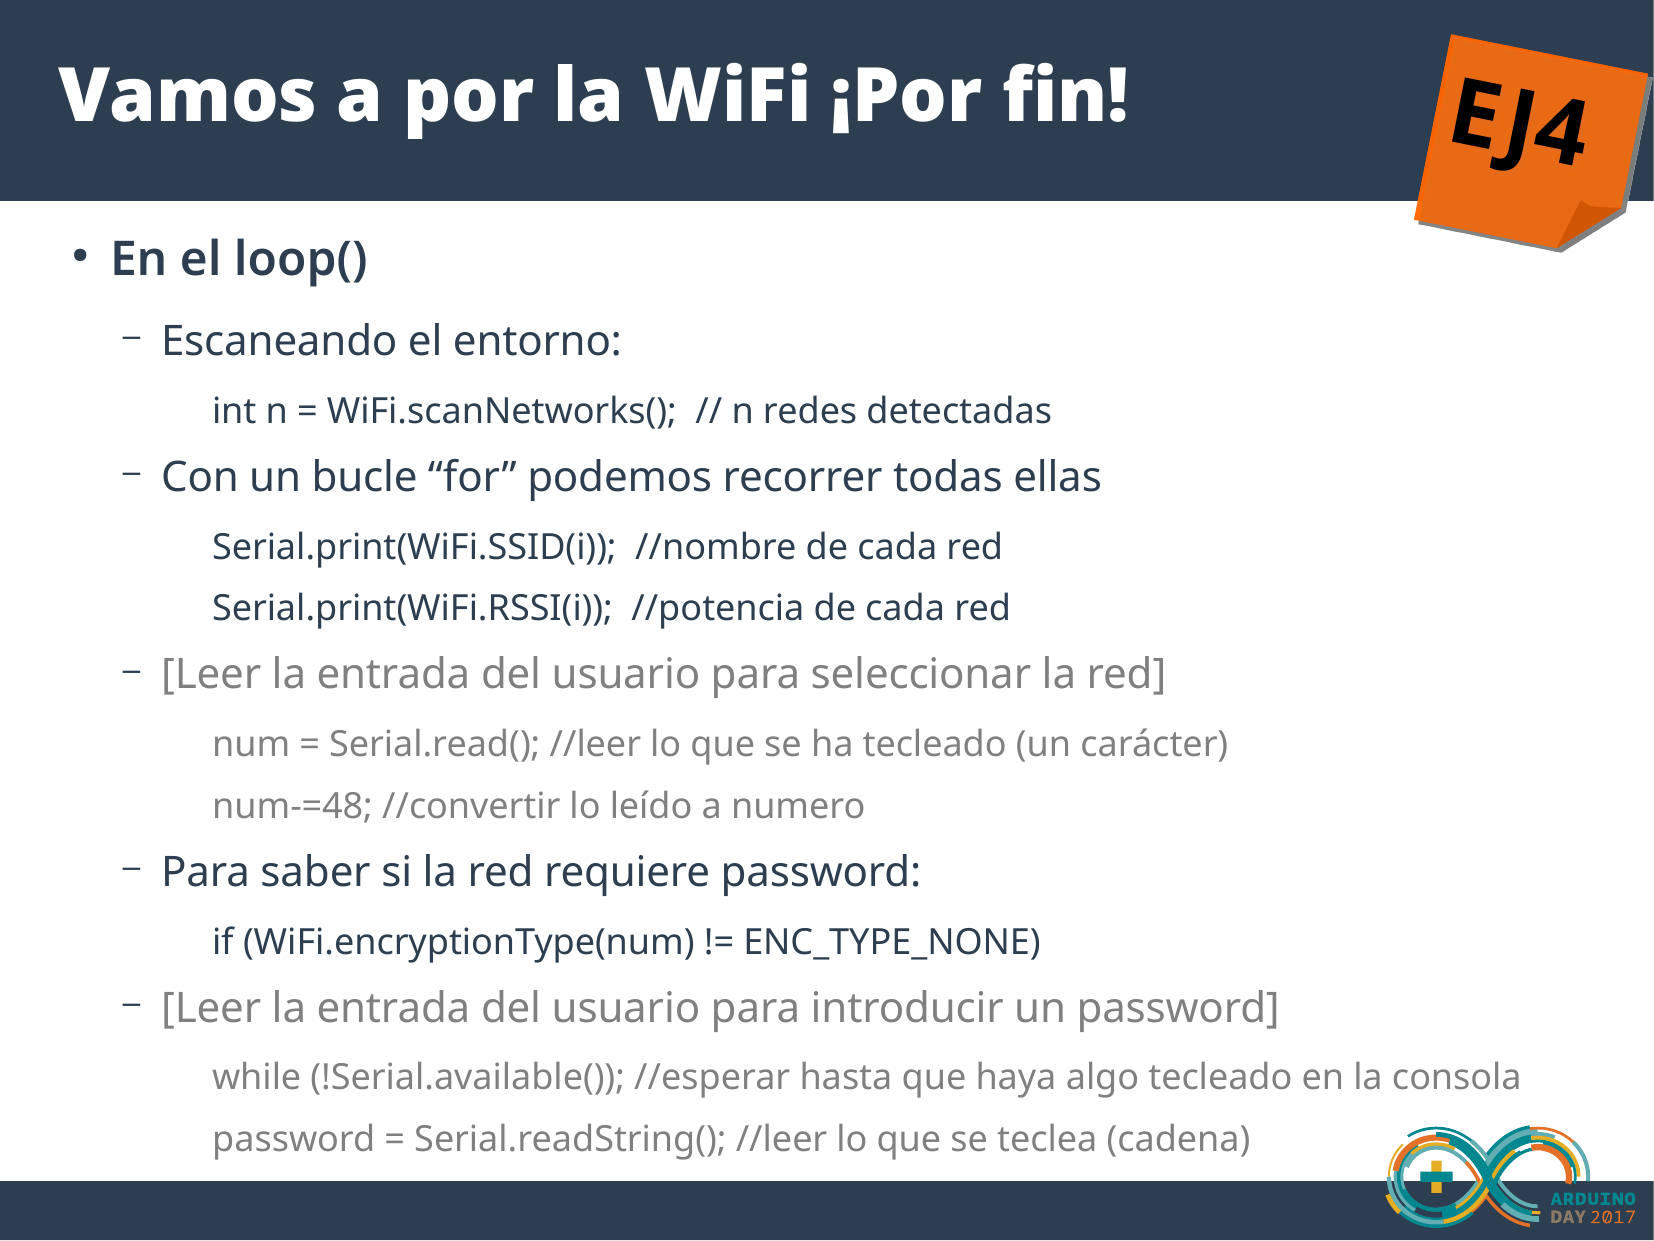

# Vamos a por la WiFi ¡Por fin!
EJ4
EJ4
En el loop()
Escaneando el entorno:
int n = WiFi.scanNetworks(); // n redes detectadas
Con un bucle “for” podemos recorrer todas ellas
Serial.print(WiFi.SSID(i)); //nombre de cada red
Serial.print(WiFi.RSSI(i)); //potencia de cada red
[Leer la entrada del usuario para seleccionar la red]
num = Serial.read(); //leer lo que se ha tecleado (un carácter)
num-=48; //convertir lo leído a numero
Para saber si la red requiere password:
if (WiFi.encryptionType(num) != ENC_TYPE_NONE)
[Leer la entrada del usuario para introducir un password]
while (!Serial.available()); //esperar hasta que haya algo tecleado en la consola
password = Serial.readString(); //leer lo que se teclea (cadena)